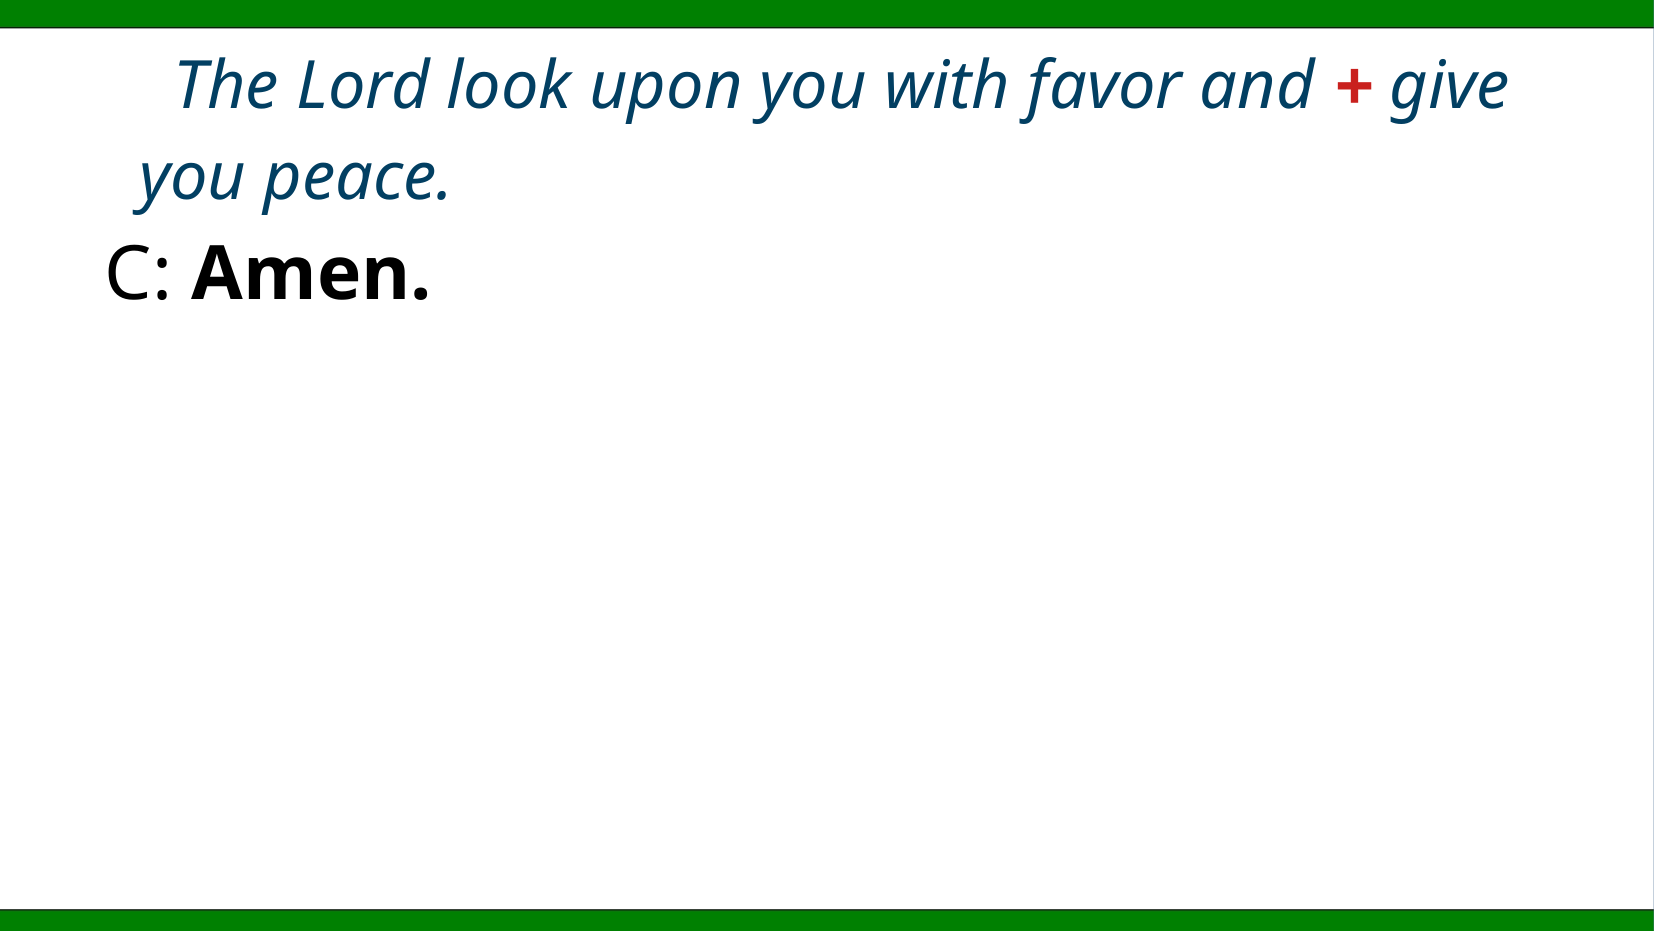

The Lord look upon you with favor and + give you peace.
C: Amen.